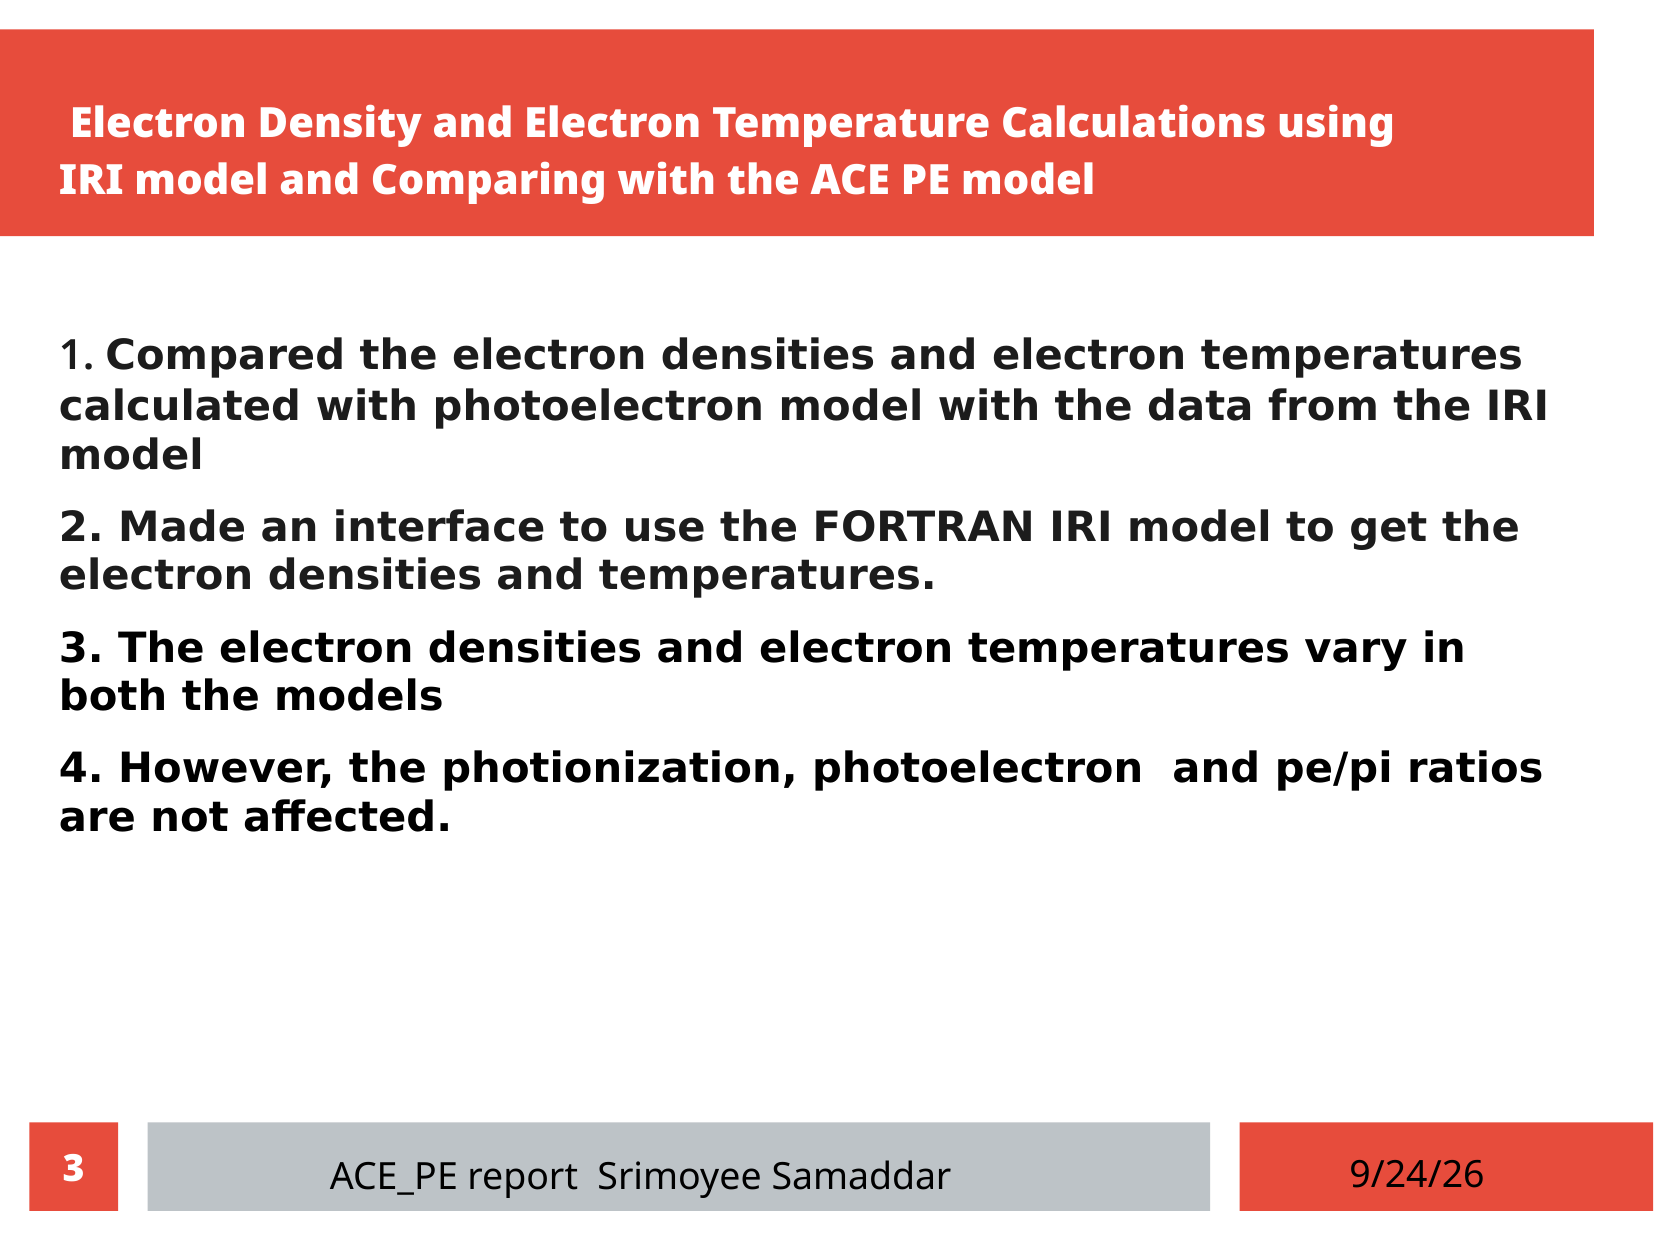

# Electron Density and Electron Temperature Calculations using 			IRI model and Comparing with the ACE PE model
1. Compared the electron densities and electron temperatures calculated with photoelectron model with the data from the IRI model
2. Made an interface to use the FORTRAN IRI model to get the electron densities and temperatures.
3. The electron densities and electron temperatures vary in both the models
4. However, the photionization, photoelectron and pe/pi ratios are not affected.
3
		ACE_PE report Srimoyee Samaddar